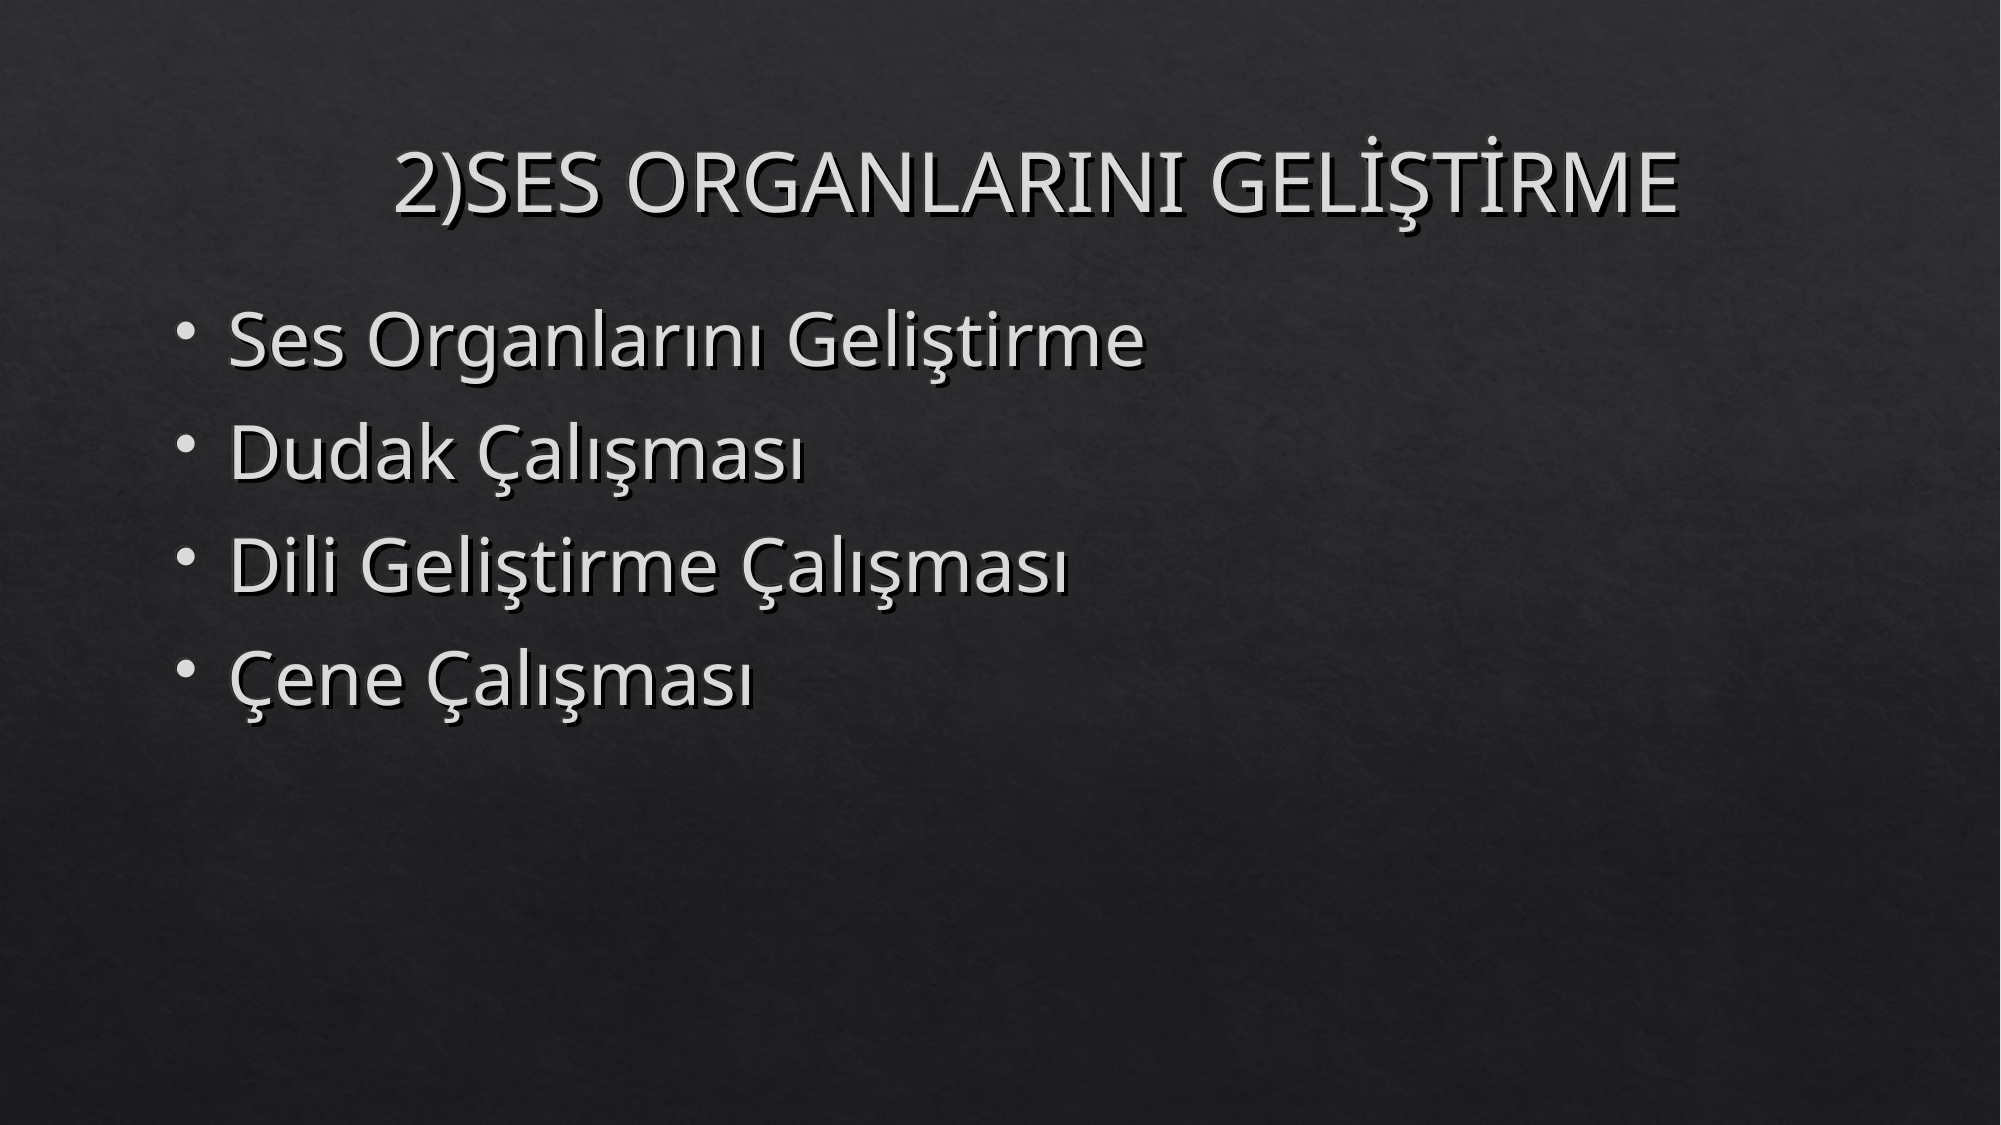

# 2)SES ORGANLARINI GELİŞTİRME
Ses Organlarını Geliştirme
Dudak Çalışması
Dili Geliştirme Çalışması
Çene Çalışması